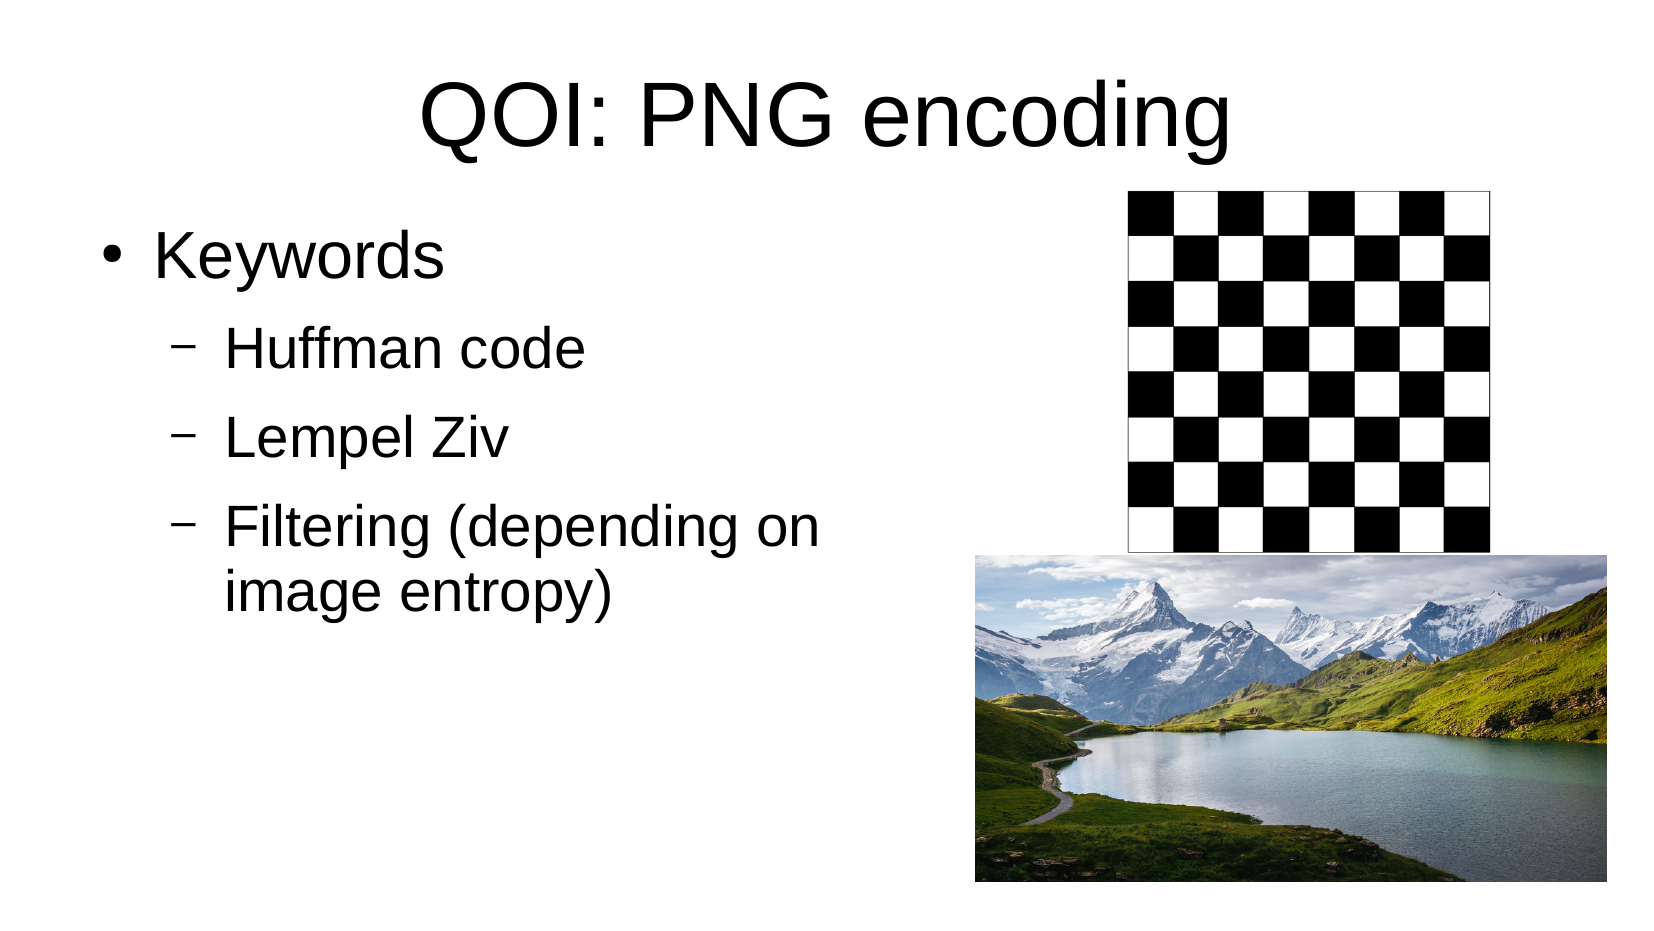

# QOI: PNG encoding
Keywords
Huffman code
Lempel Ziv
Filtering (depending on image entropy)